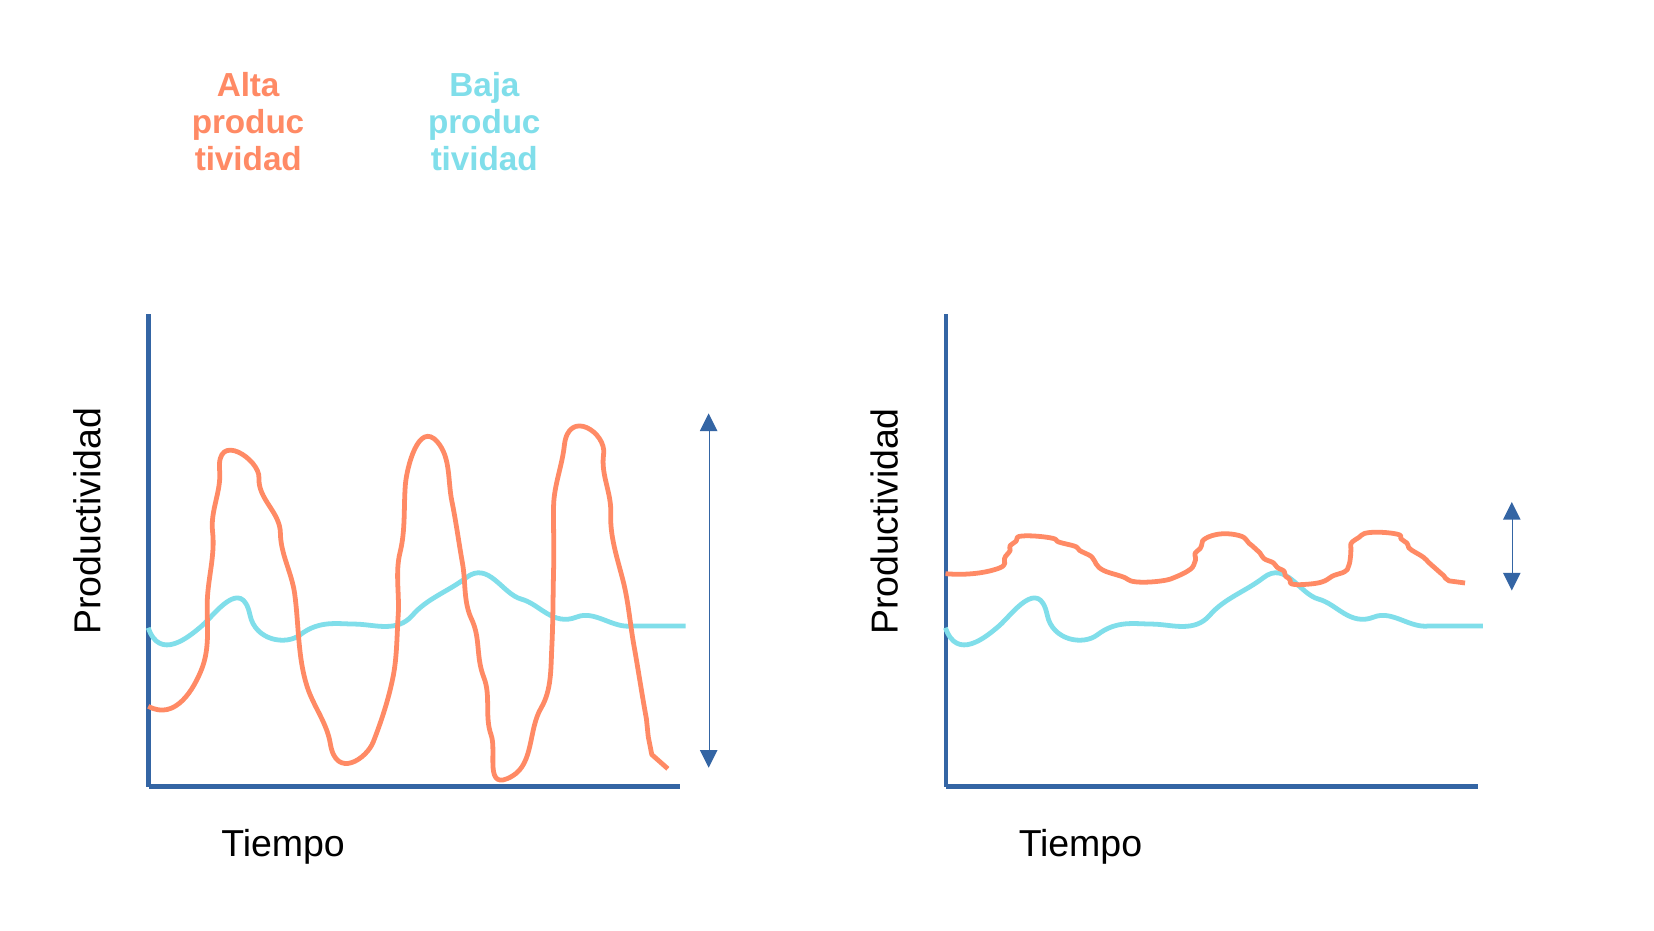

Alta productividad
Baja productividad
Productividad
Productividad
Tiempo
Tiempo